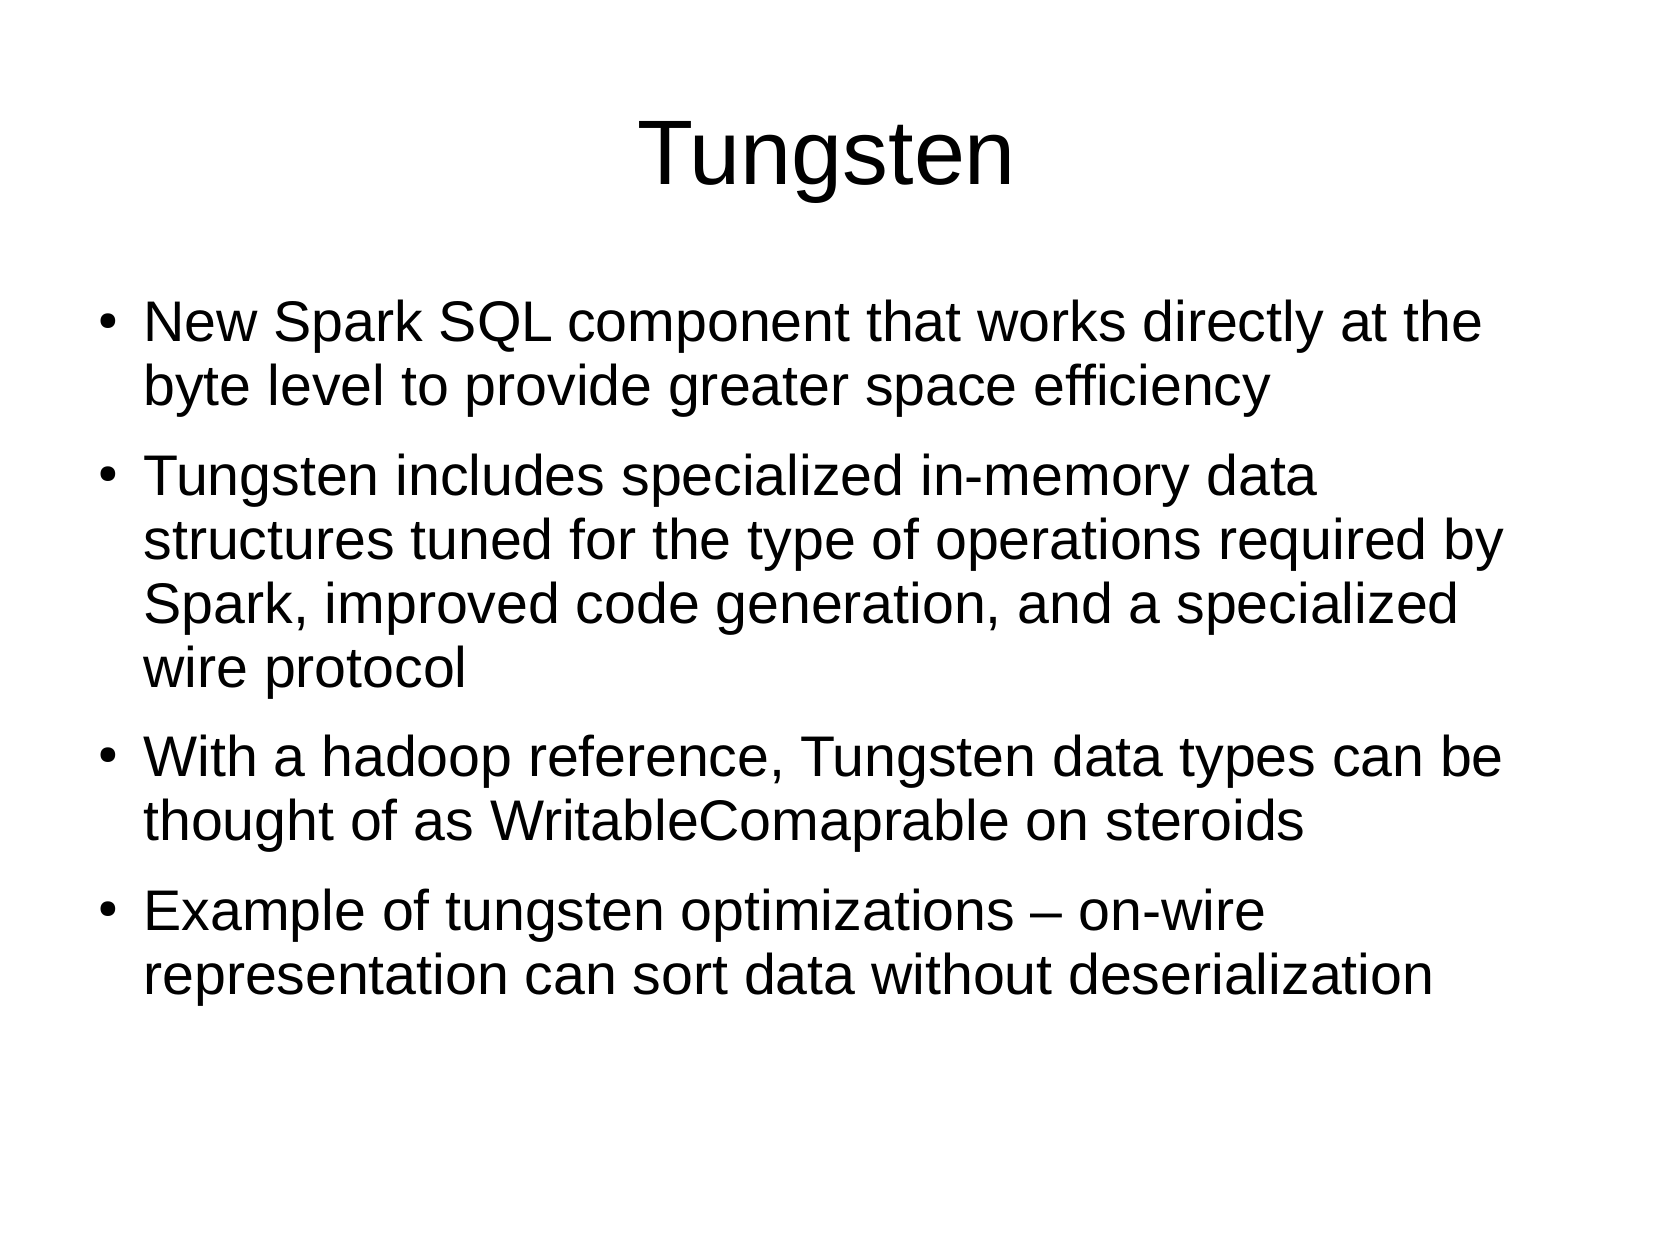

# Tungsten
New Spark SQL component that works directly at the byte level to provide greater space efficiency
Tungsten includes specialized in-memory data structures tuned for the type of operations required by Spark, improved code generation, and a specialized wire protocol
With a hadoop reference, Tungsten data types can be thought of as WritableComaprable on steroids
Example of tungsten optimizations – on-wire representation can sort data without deserialization